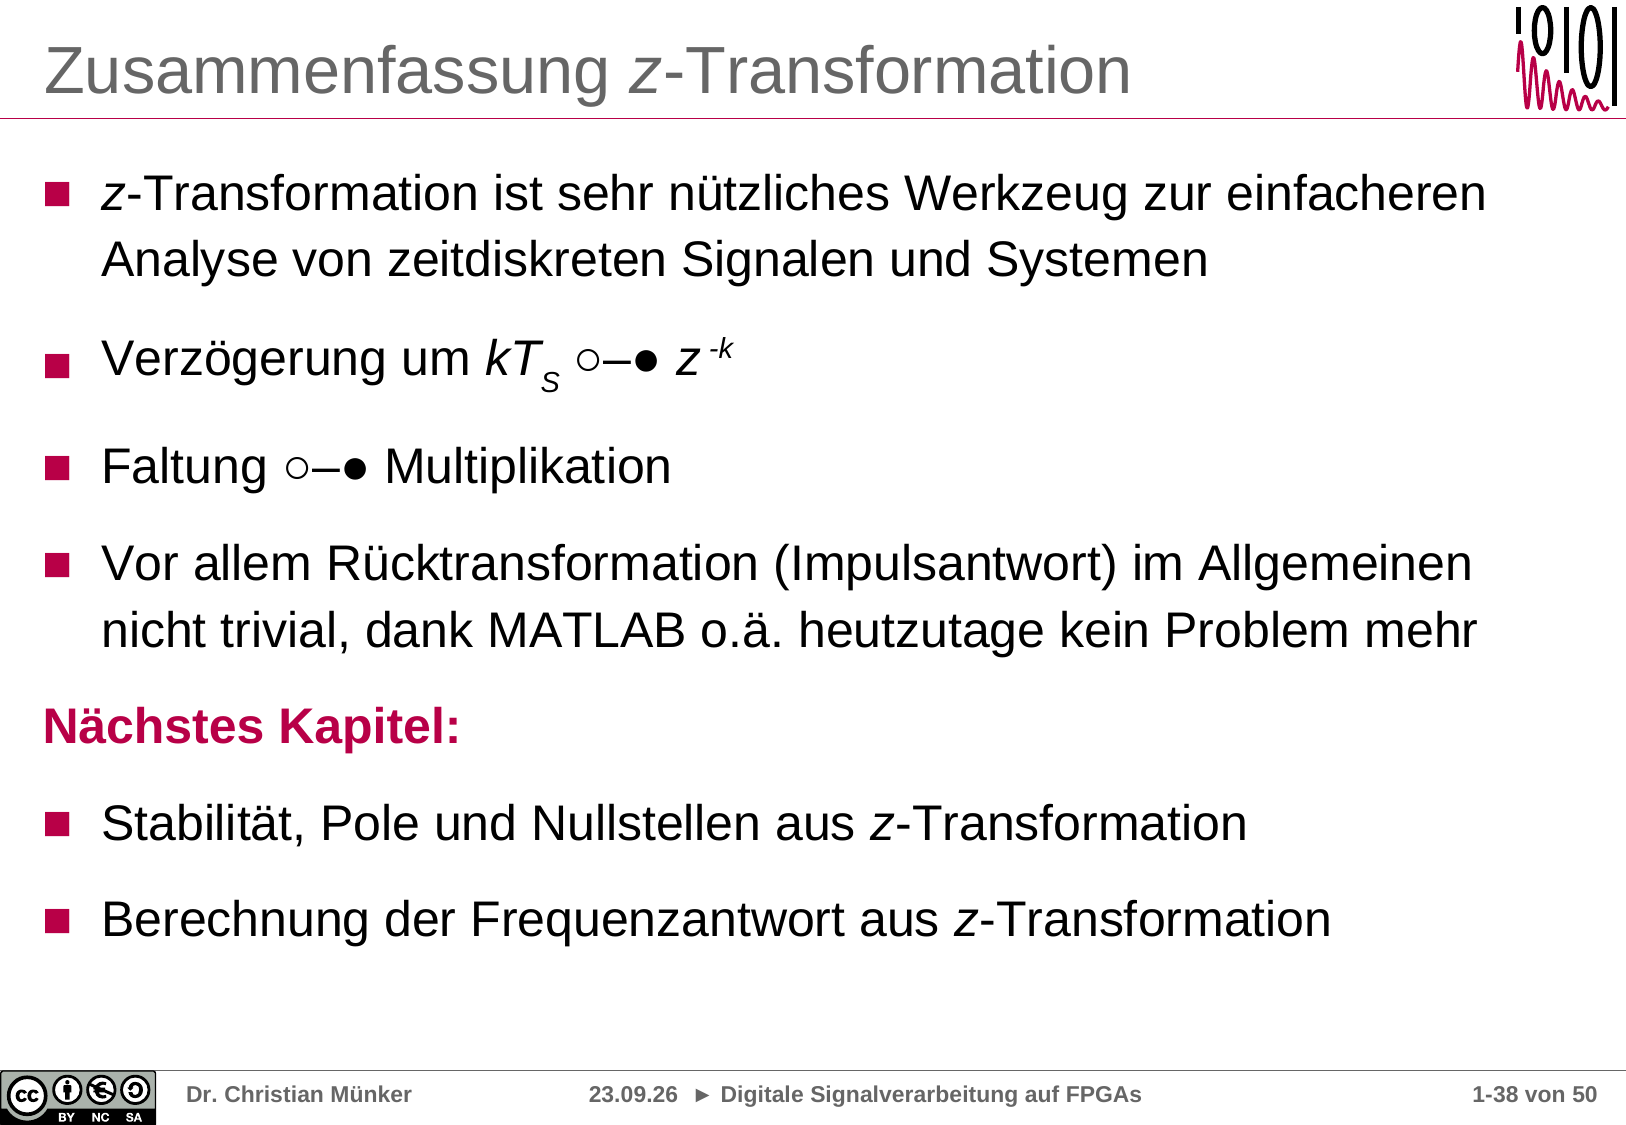

# Zusammenfassung z-Transformation
z-Transformation ist sehr nützliches Werkzeug zur einfacheren Analyse von zeitdiskreten Signalen und Systemen
Verzögerung um kTS ○–● z -k
Faltung ○–● Multiplikation
Vor allem Rücktransformation (Impulsantwort) im Allgemeinen nicht trivial, dank MATLAB o.ä. heutzutage kein Problem mehr
Nächstes Kapitel:
Stabilität, Pole und Nullstellen aus z-Transformation
Berechnung der Frequenzantwort aus z-Transformation